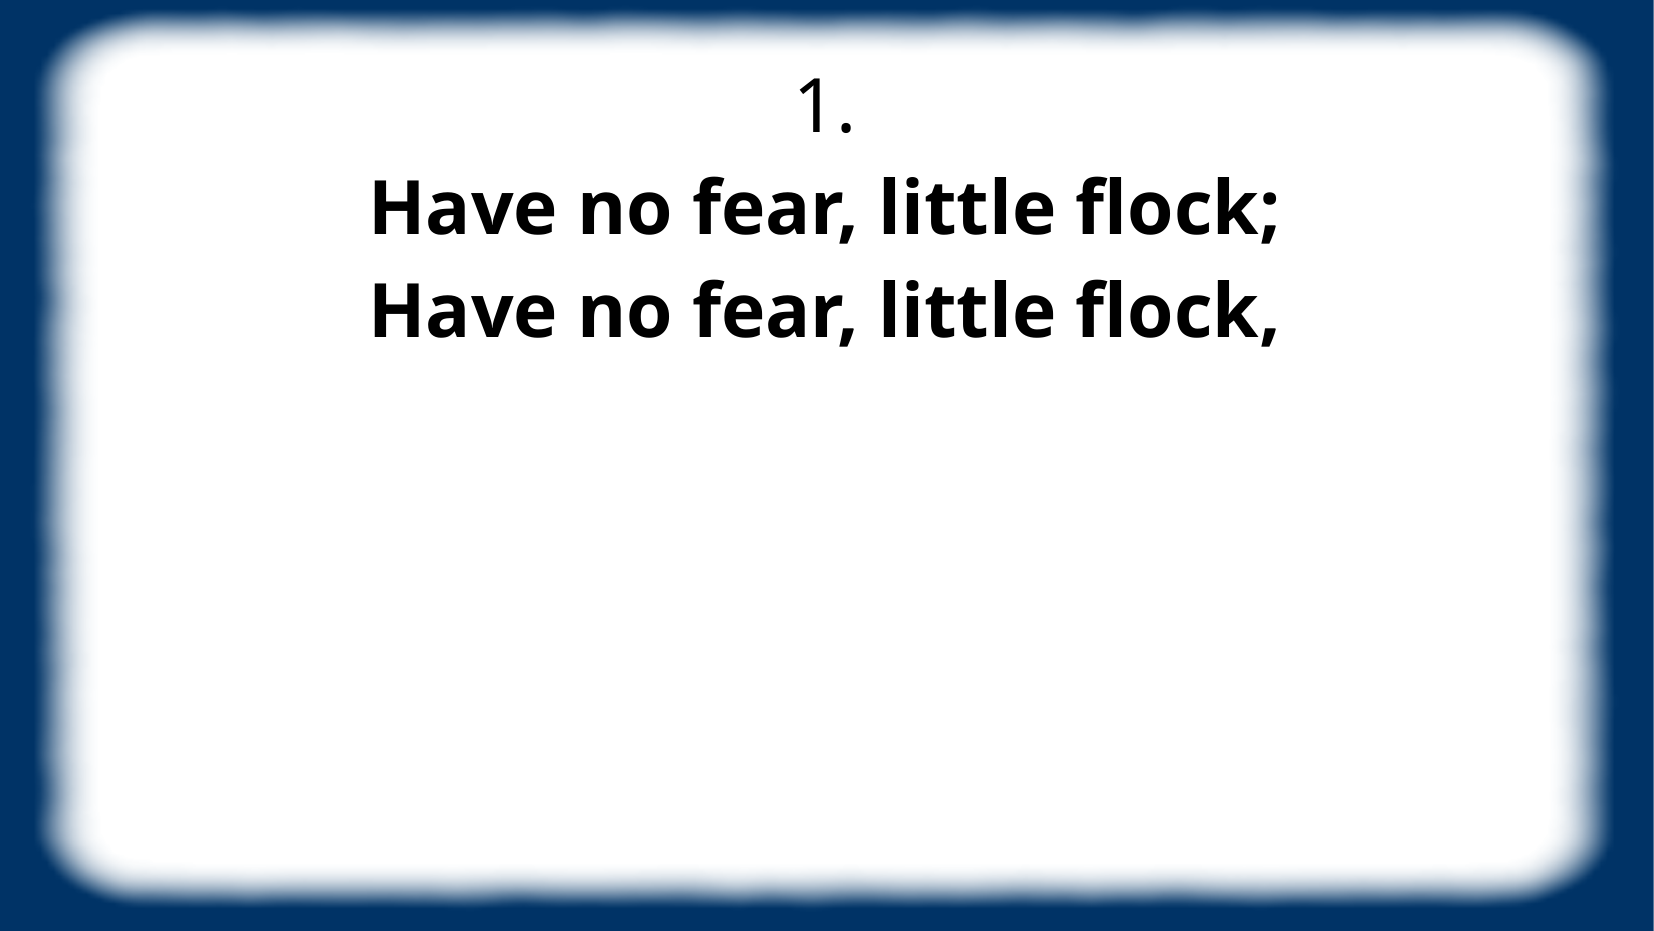

1.
Have no fear, little flock;
Have no fear, little flock,